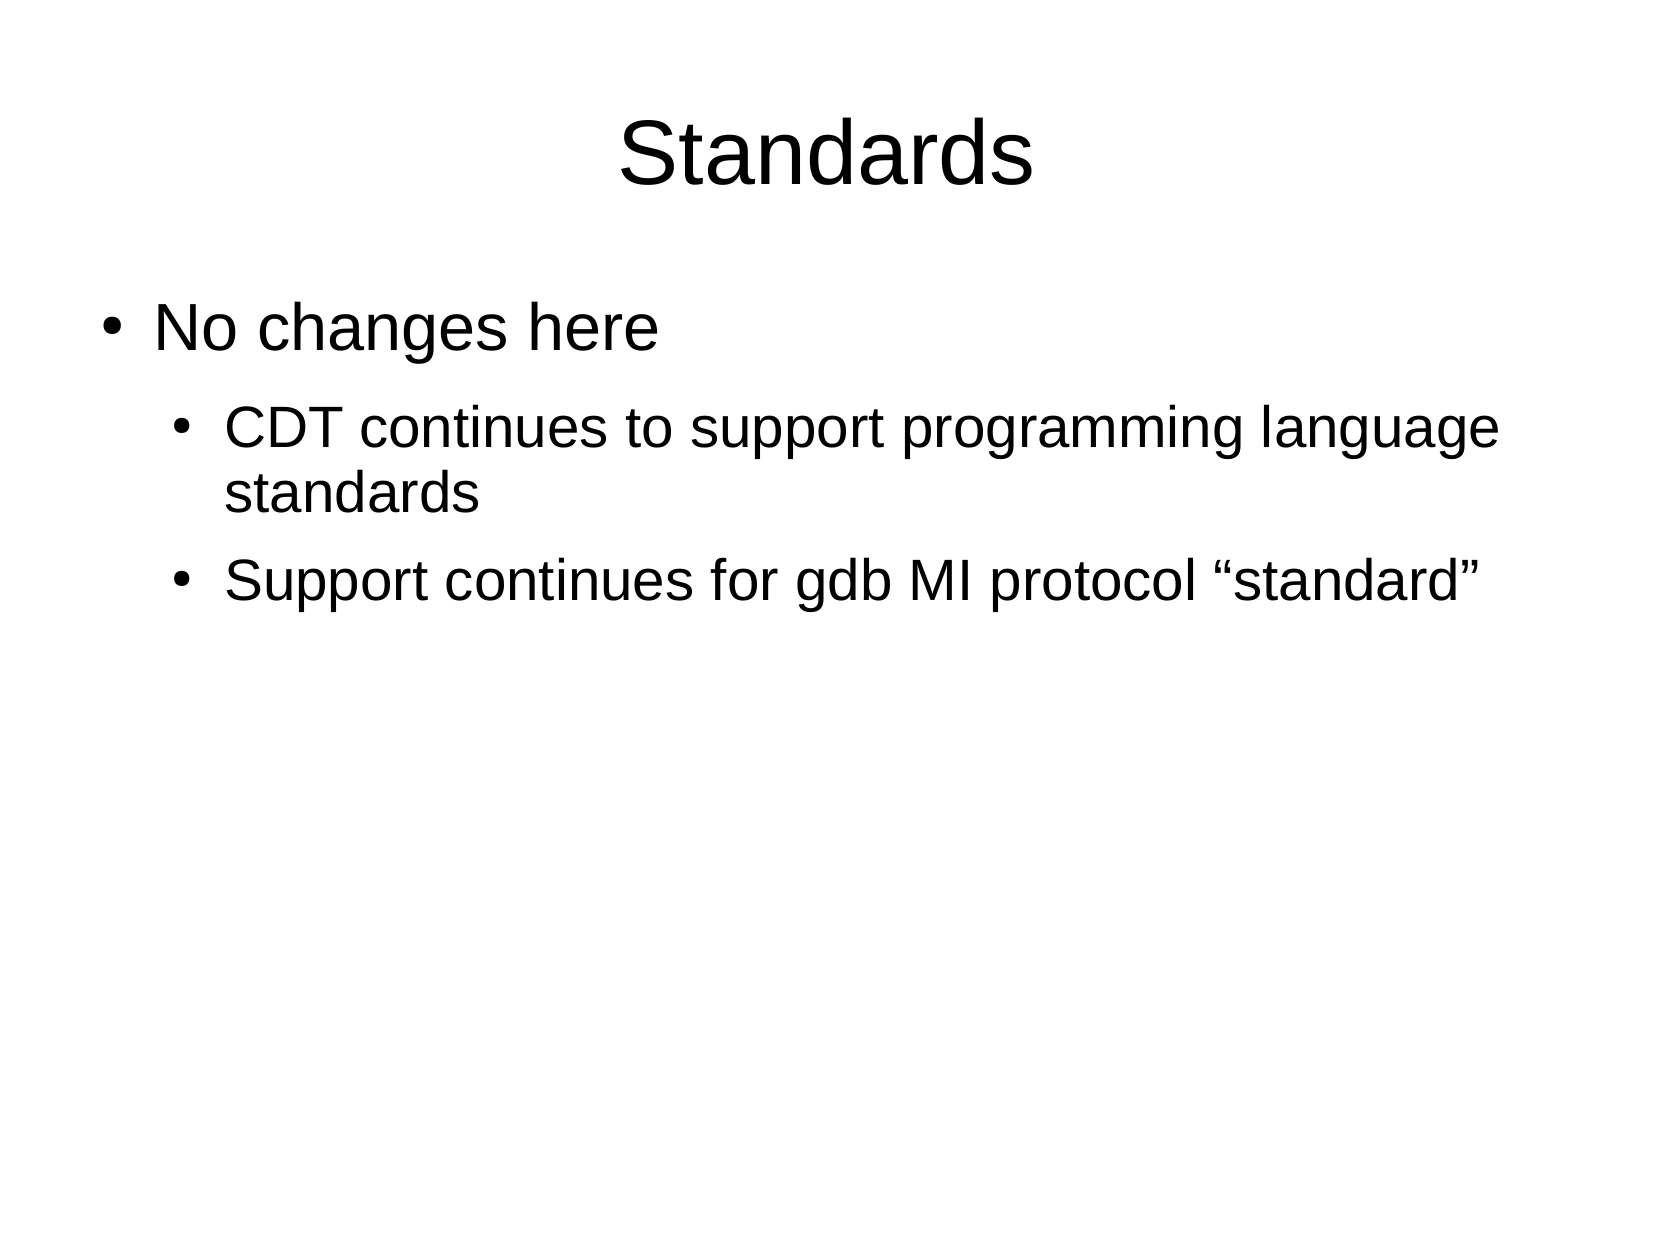

# Standards
No changes here
CDT continues to support programming language standards
Support continues for gdb MI protocol “standard”